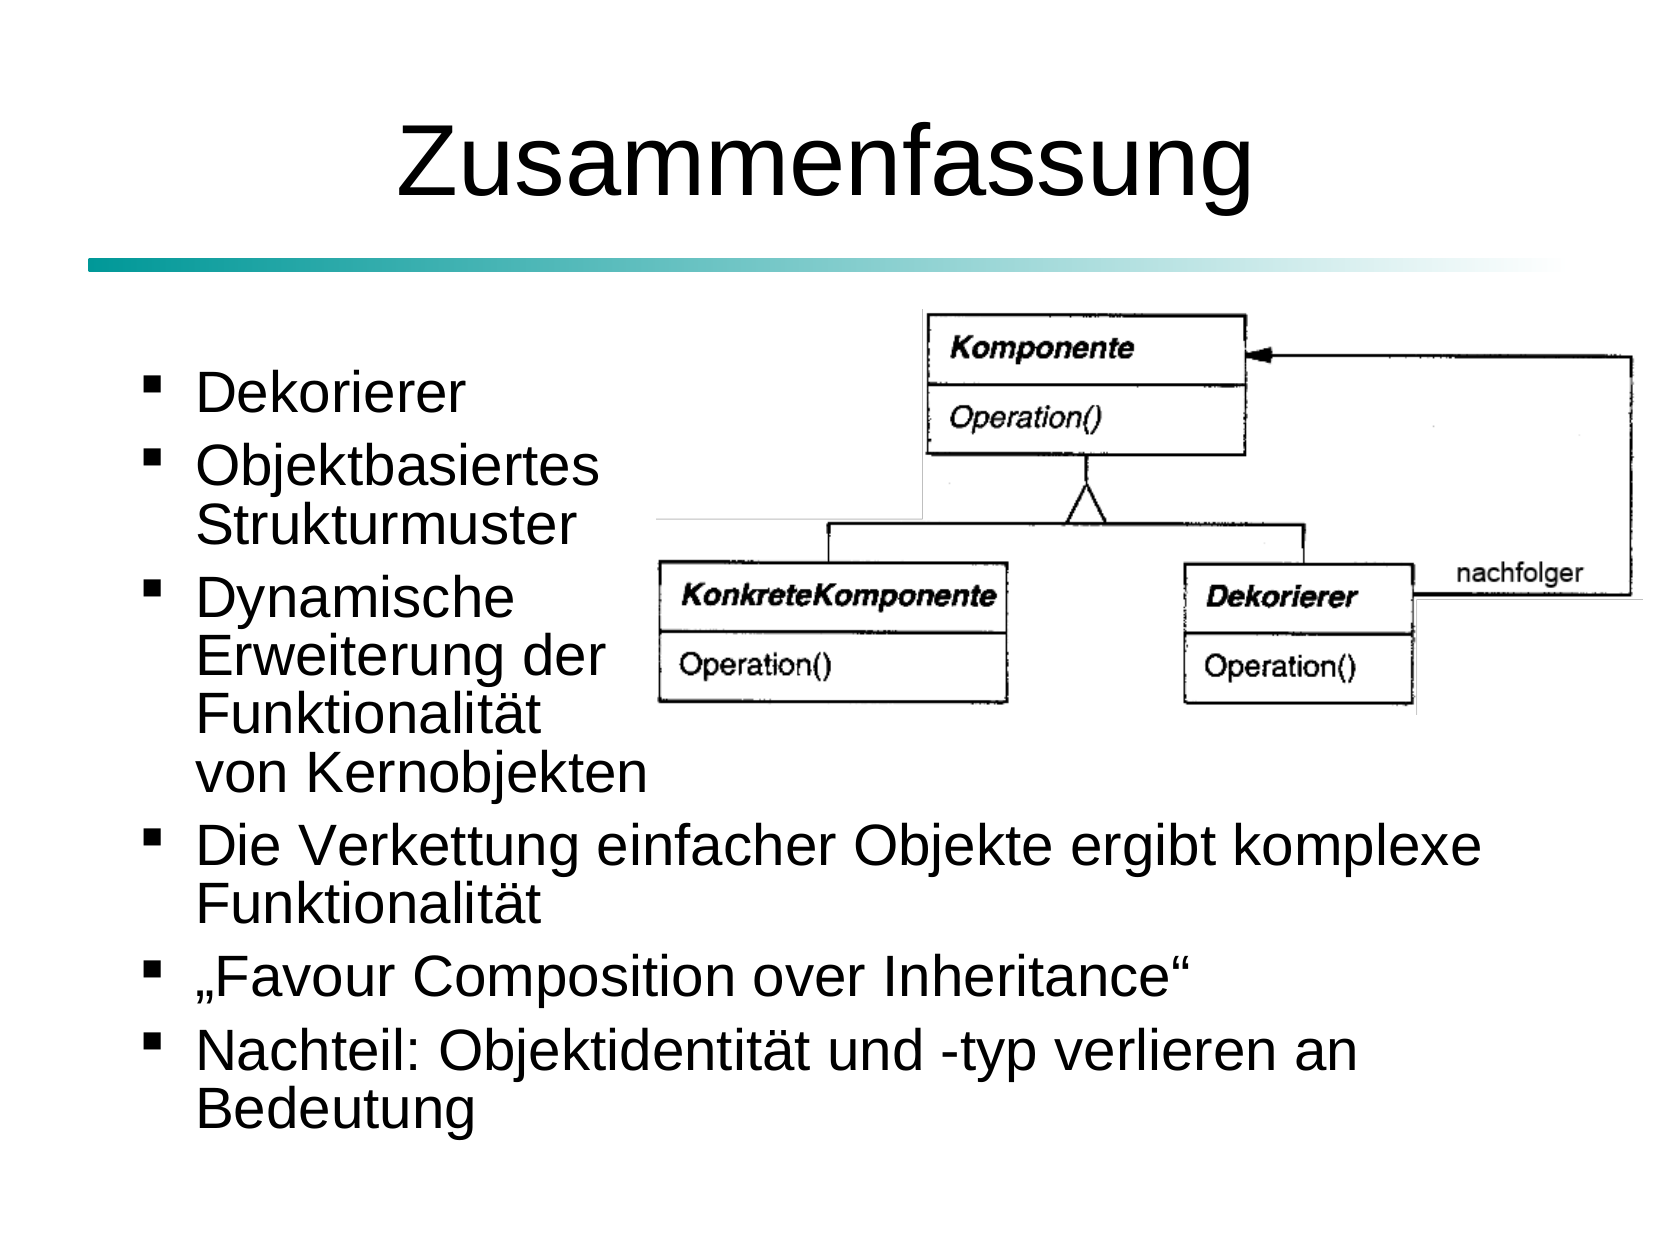

# Zusammenfassung
Dekorierer
Objektbasiertes
Strukturmuster
Dynamische
Erweiterung der
Funktionalität
von Kernobjekten
Die Verkettung einfacher Objekte ergibt komplexe Funktionalität
„Favour Composition over Inheritance“
Nachteil: Objektidentität und -typ verlieren an Bedeutung